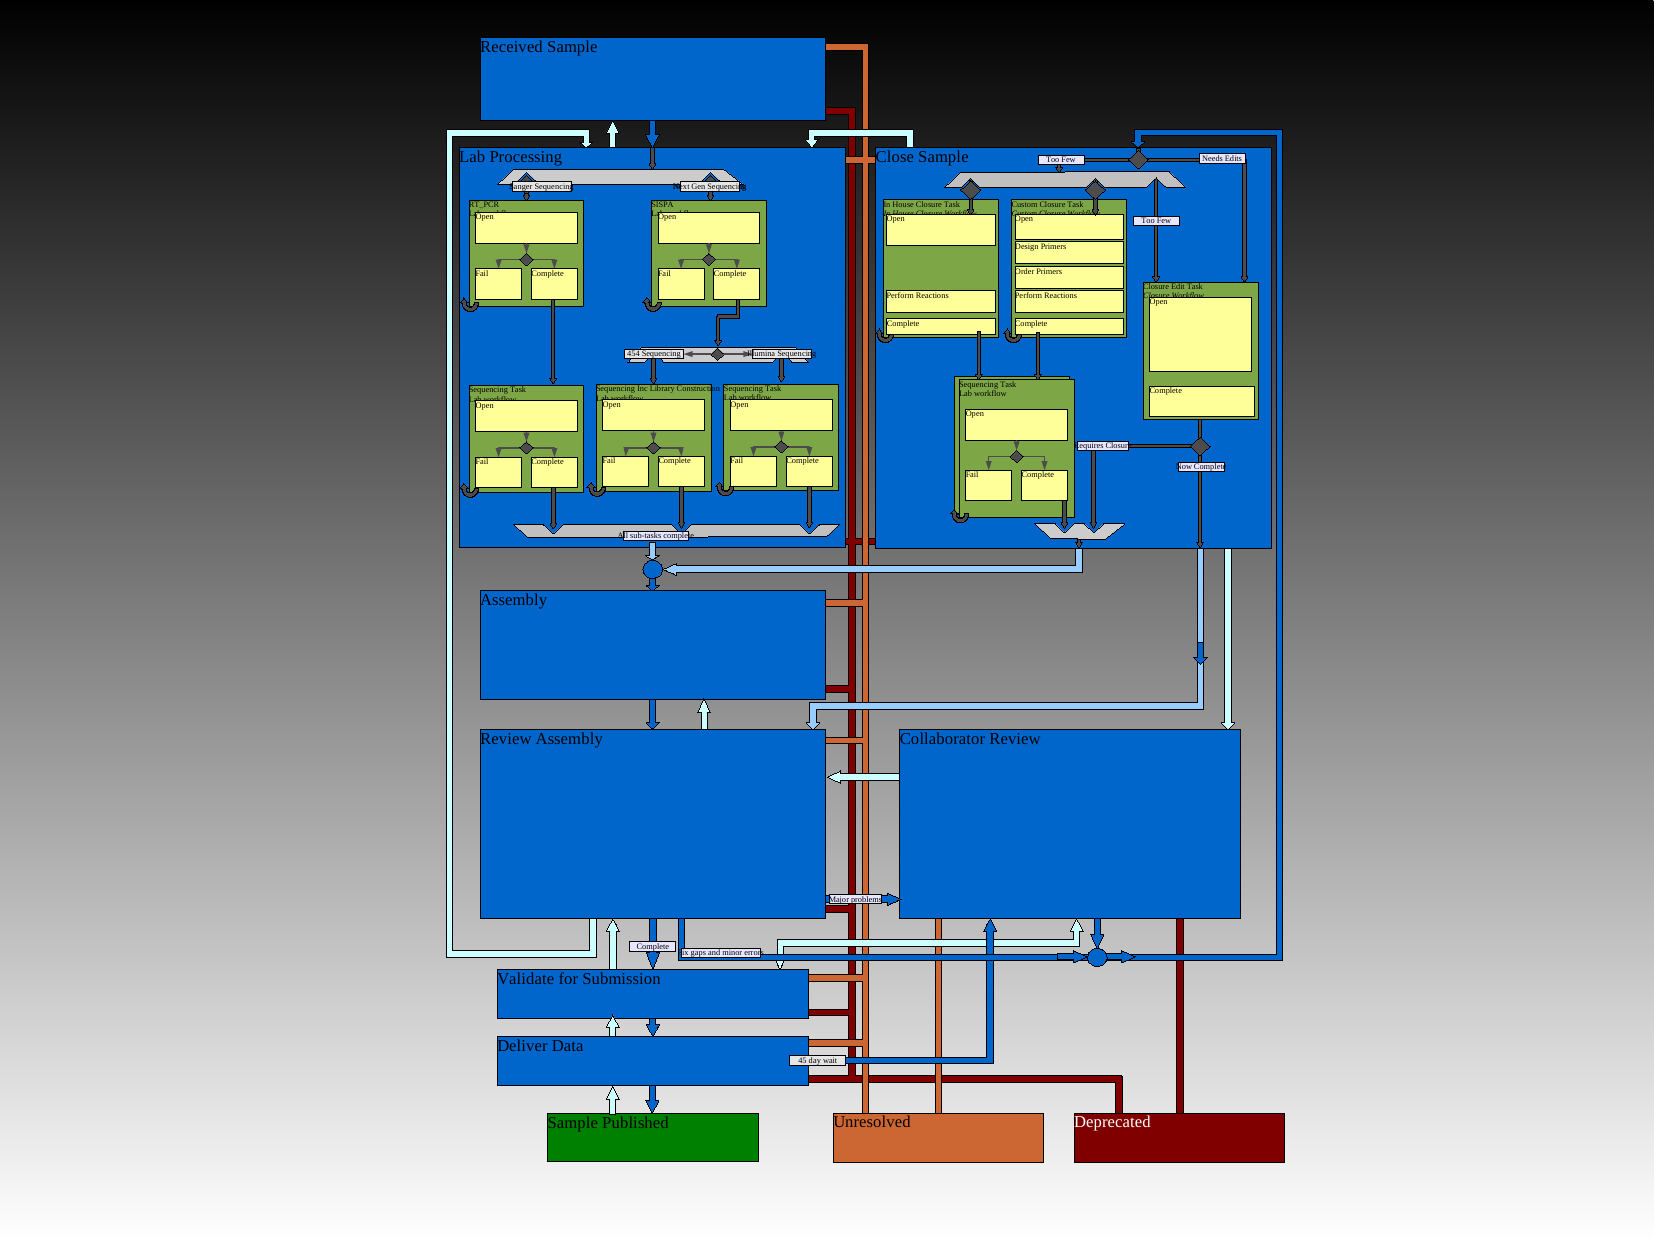

Received Sample
Lab Processing
Close Sample
Needs Edits
Too Few
Sanger Sequencing
Sanger Sequencing
Next Gen Sequencing
Next Gen Sequencing
In House Closure Task
In House Closure Workflow
Custom Closure Task
Custom Closure Workflow
RT_PCR
Lab workflow
SISPA
Lab workflow
Open
Fail
Complete
Open
Fail
Complete
Open
Open
Too Few
Design Primers
Order Primers
Closure Edit Task
Closure Workflow
Perform Reactions
Perform Reactions
Open
Complete
Complete
Complete
Complete
454 Sequencing
Illumina Sequencing
Sequencing Task
Lab workflow
Sequencing Task
Lab workflow
Sequencing Inc Library Construction
Lab workflow
Sequencing Task
Lab workflow
Complete
Open
Open
Fail
Complete
Open
Open
Requires Closure
Fail
Complete
Fail
Complete
Now Complete
Fail
Complete
All sub-tasks complete
Assembly
Collaborator Review
Review Assembly
Major problems
Complete
Fix gaps and minor errors
Validate for Submission
Deliver Data
45 day wait
Unresolved
Deprecated
Sample Published